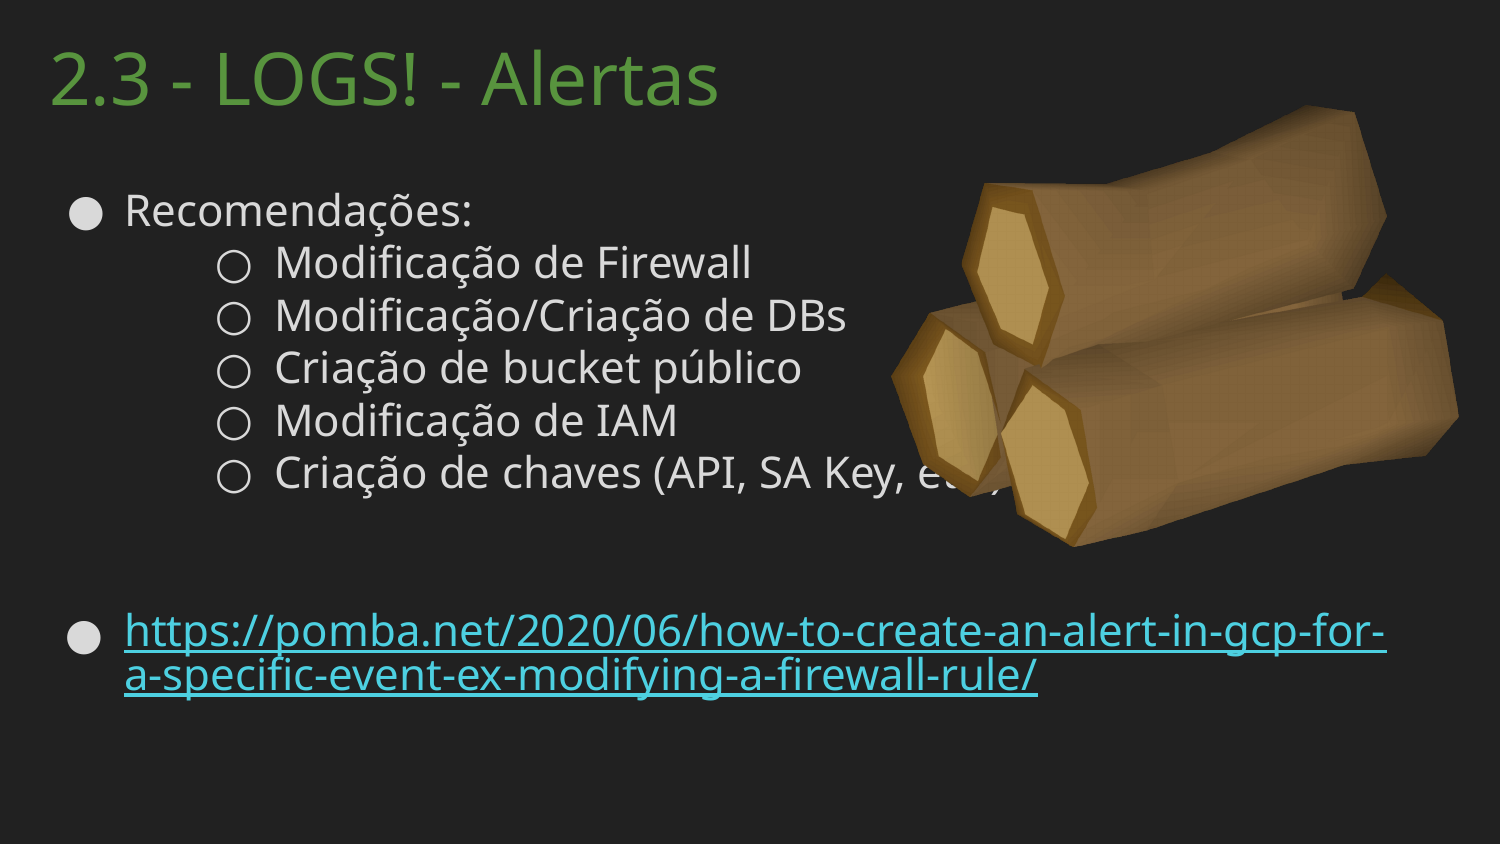

# 2.3 - LOGS! - Alertas
Recomendações:
Modificação de Firewall
Modificação/Criação de DBs
Criação de bucket público
Modificação de IAM
Criação de chaves (API, SA Key, etc.)
https://pomba.net/2020/06/how-to-create-an-alert-in-gcp-for-a-specific-event-ex-modifying-a-firewall-rule/